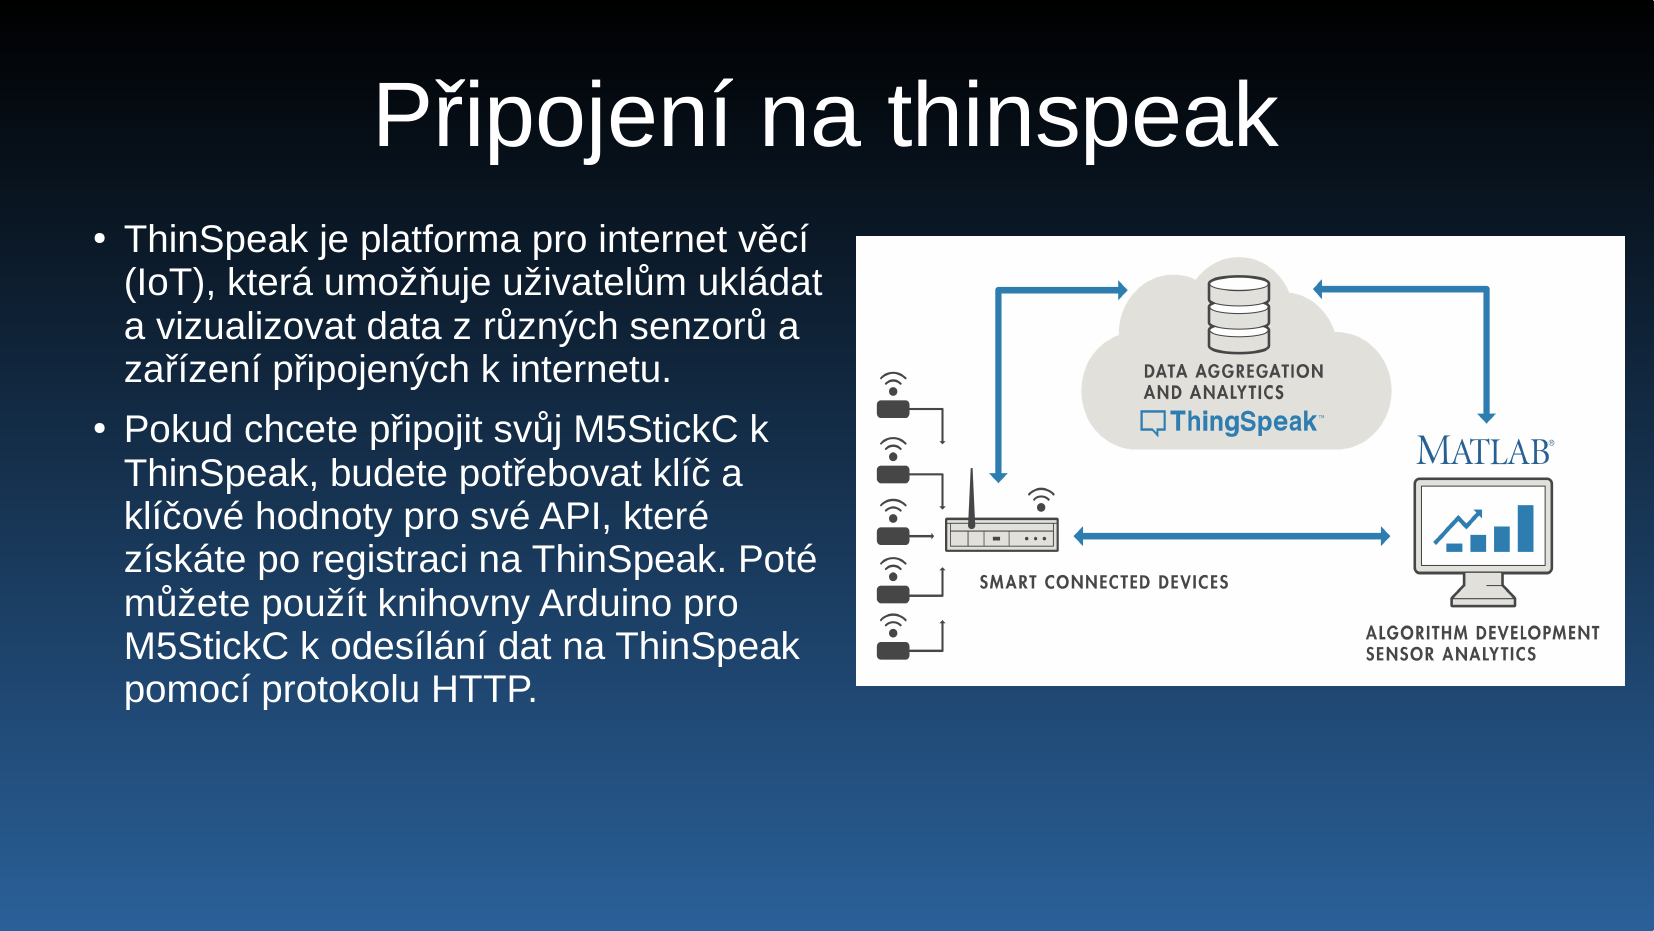

# Připojení na thinspeak
ThinSpeak je platforma pro internet věcí (IoT), která umožňuje uživatelům ukládat a vizualizovat data z různých senzorů a zařízení připojených k internetu.
Pokud chcete připojit svůj M5StickC k ThinSpeak, budete potřebovat klíč a klíčové hodnoty pro své API, které získáte po registraci na ThinSpeak. Poté můžete použít knihovny Arduino pro M5StickC k odesílání dat na ThinSpeak pomocí protokolu HTTP.